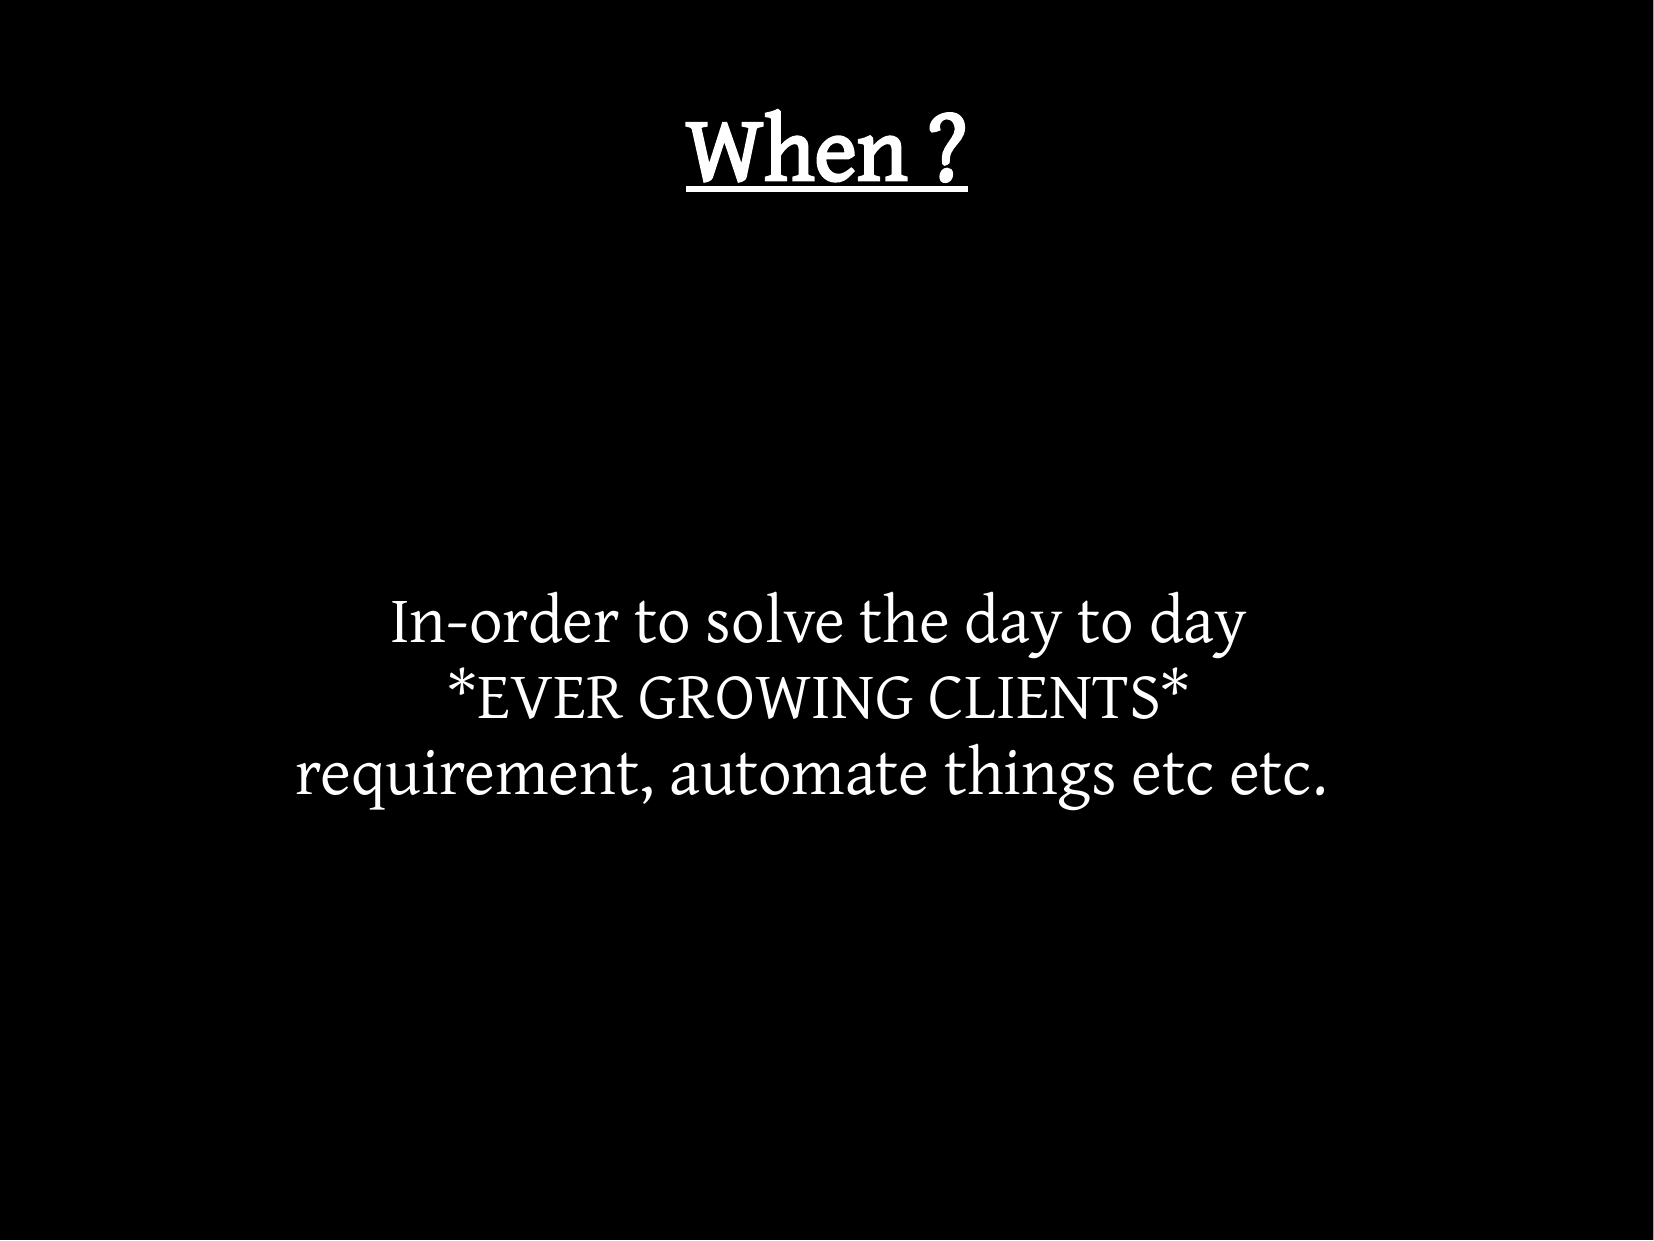

# When ?
In-order to solve the day to day
*EVER GROWING CLIENTS*
requirement, automate things etc etc.